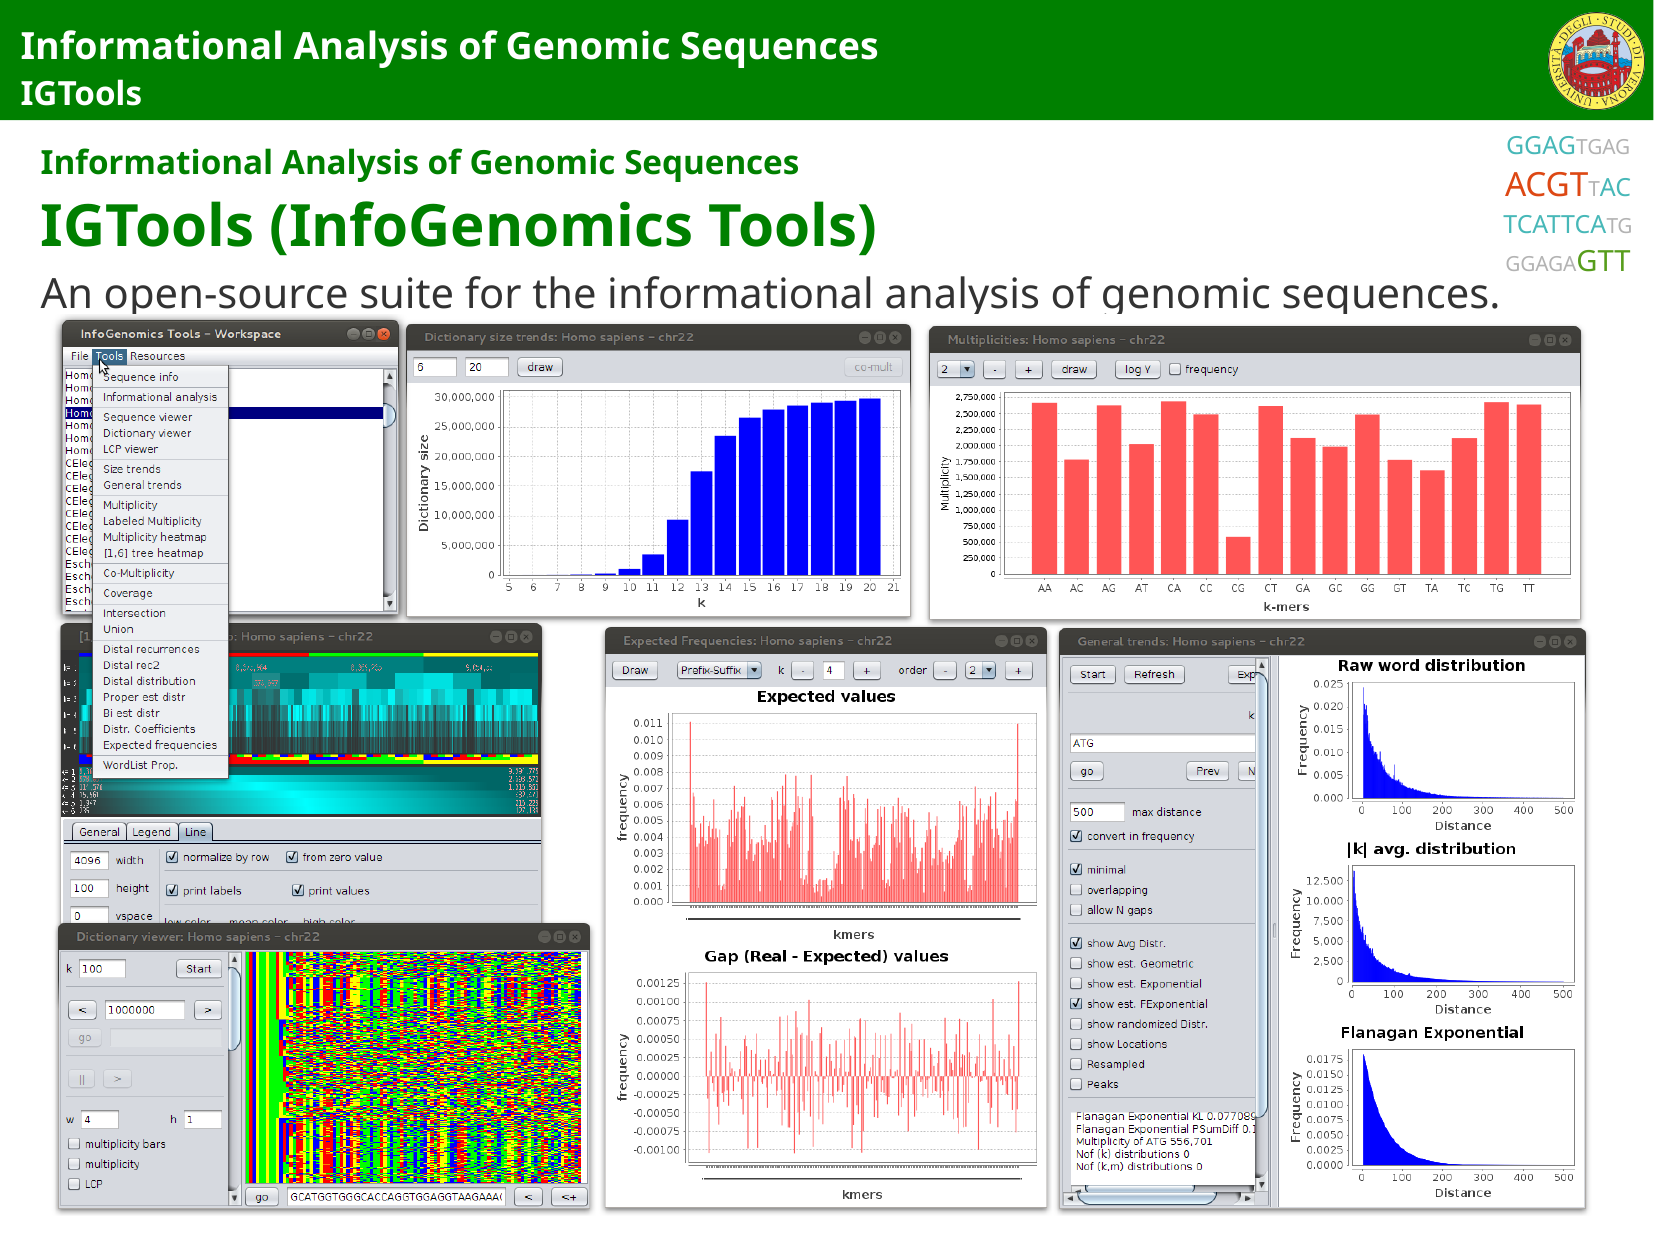

Informational Analysis of Genomic Sequences
IGTools
GGAGTGAGACGTTACTCATTCATGGGAGAGTT
Informational Analysis of Genomic Sequences
IGTools (InfoGenomics Tools)
An open-source suite for the informational analysis of genomic sequences.